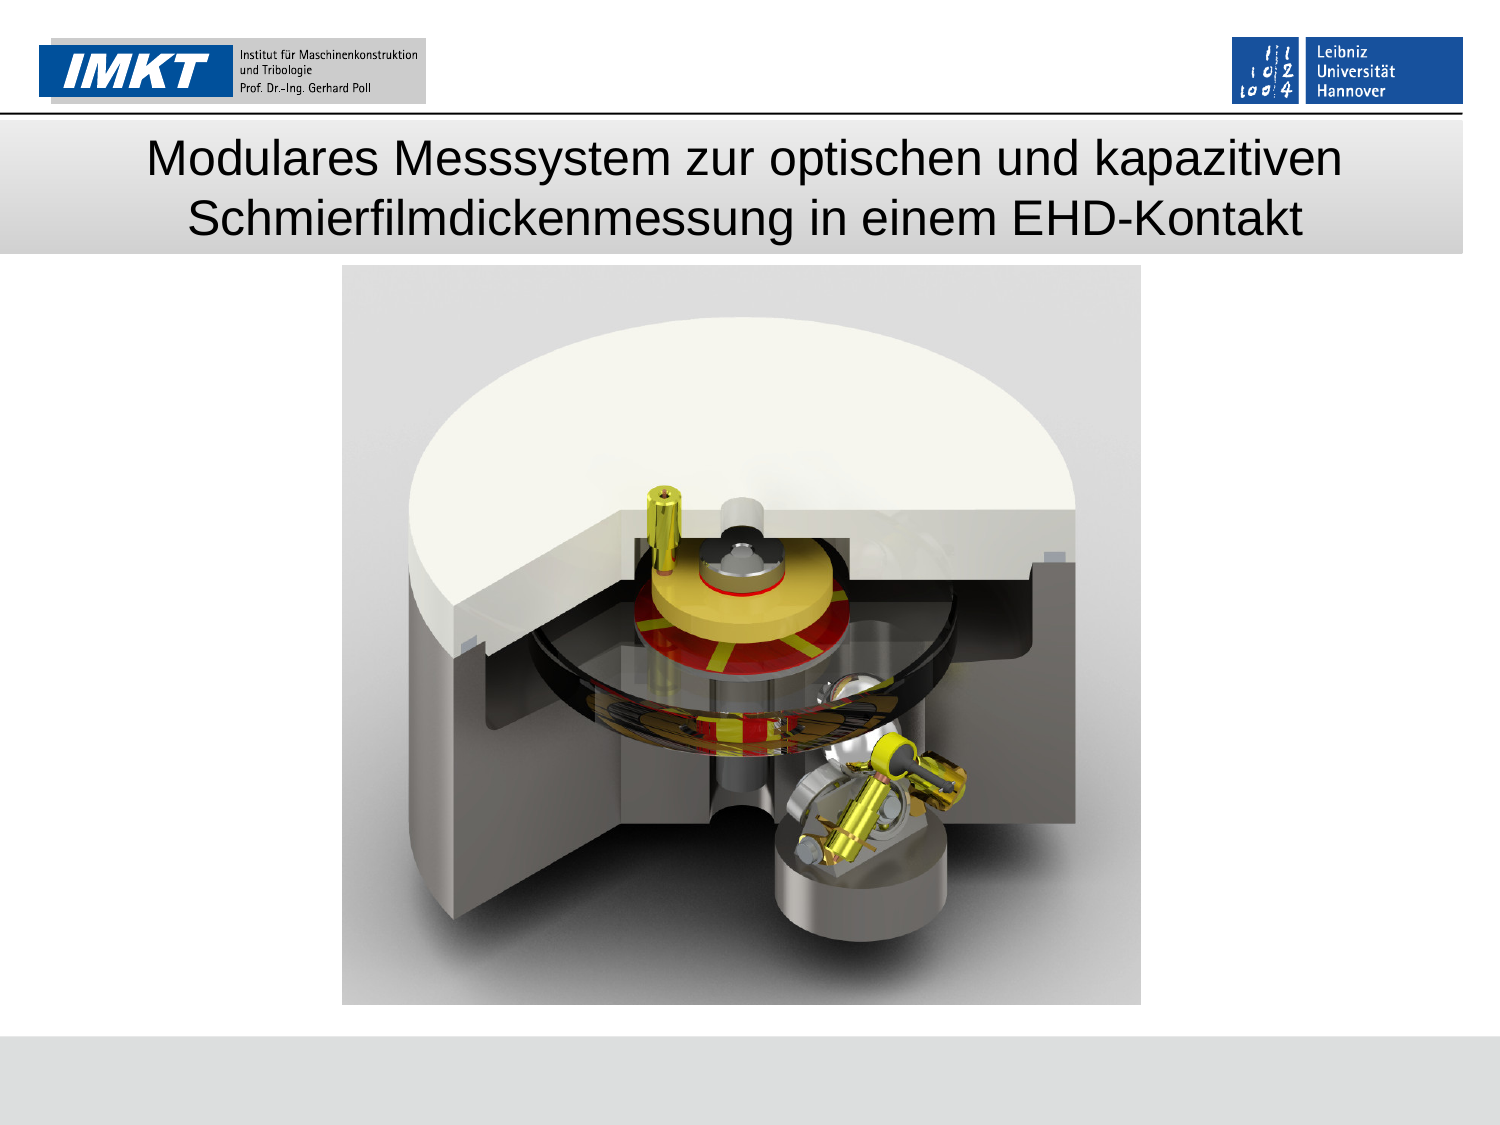

# Modulares Messsystem zur optischen und kapazitiven Schmierfilmdickenmessung in einem EHD-Kontakt